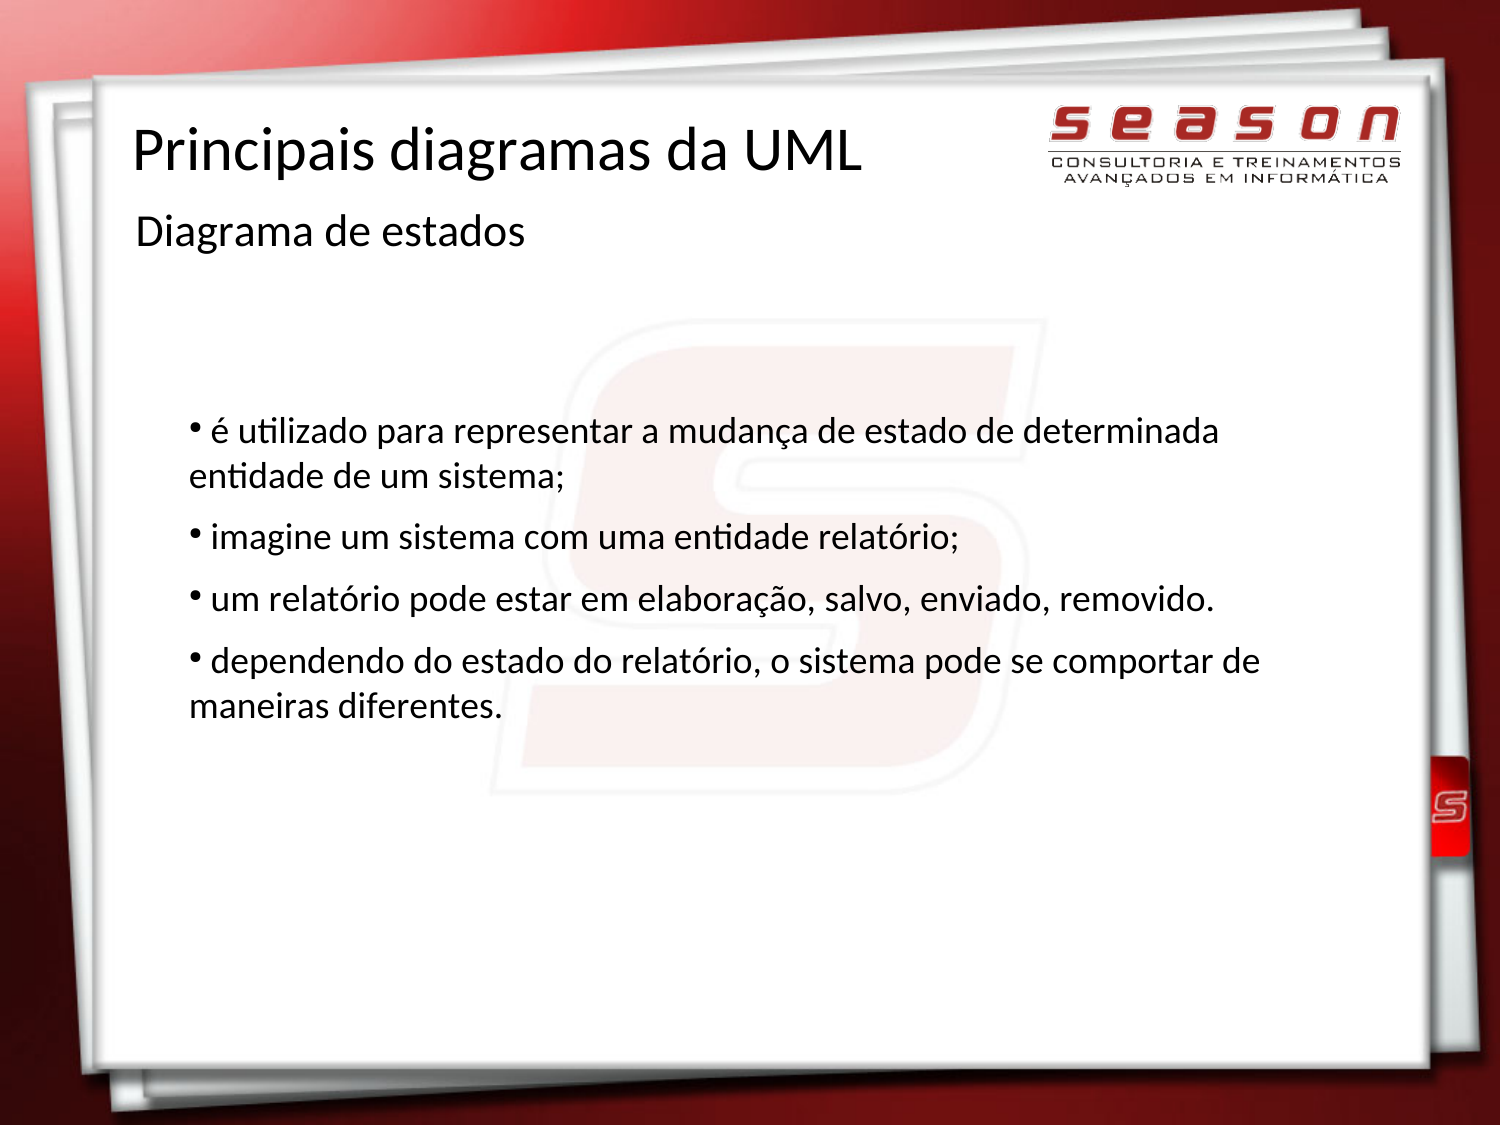

# Principais diagramas da UML
Diagrama de estados
 é utilizado para representar a mudança de estado de determinada entidade de um sistema;
 imagine um sistema com uma entidade relatório;
 um relatório pode estar em elaboração, salvo, enviado, removido.
 dependendo do estado do relatório, o sistema pode se comportar de maneiras diferentes.